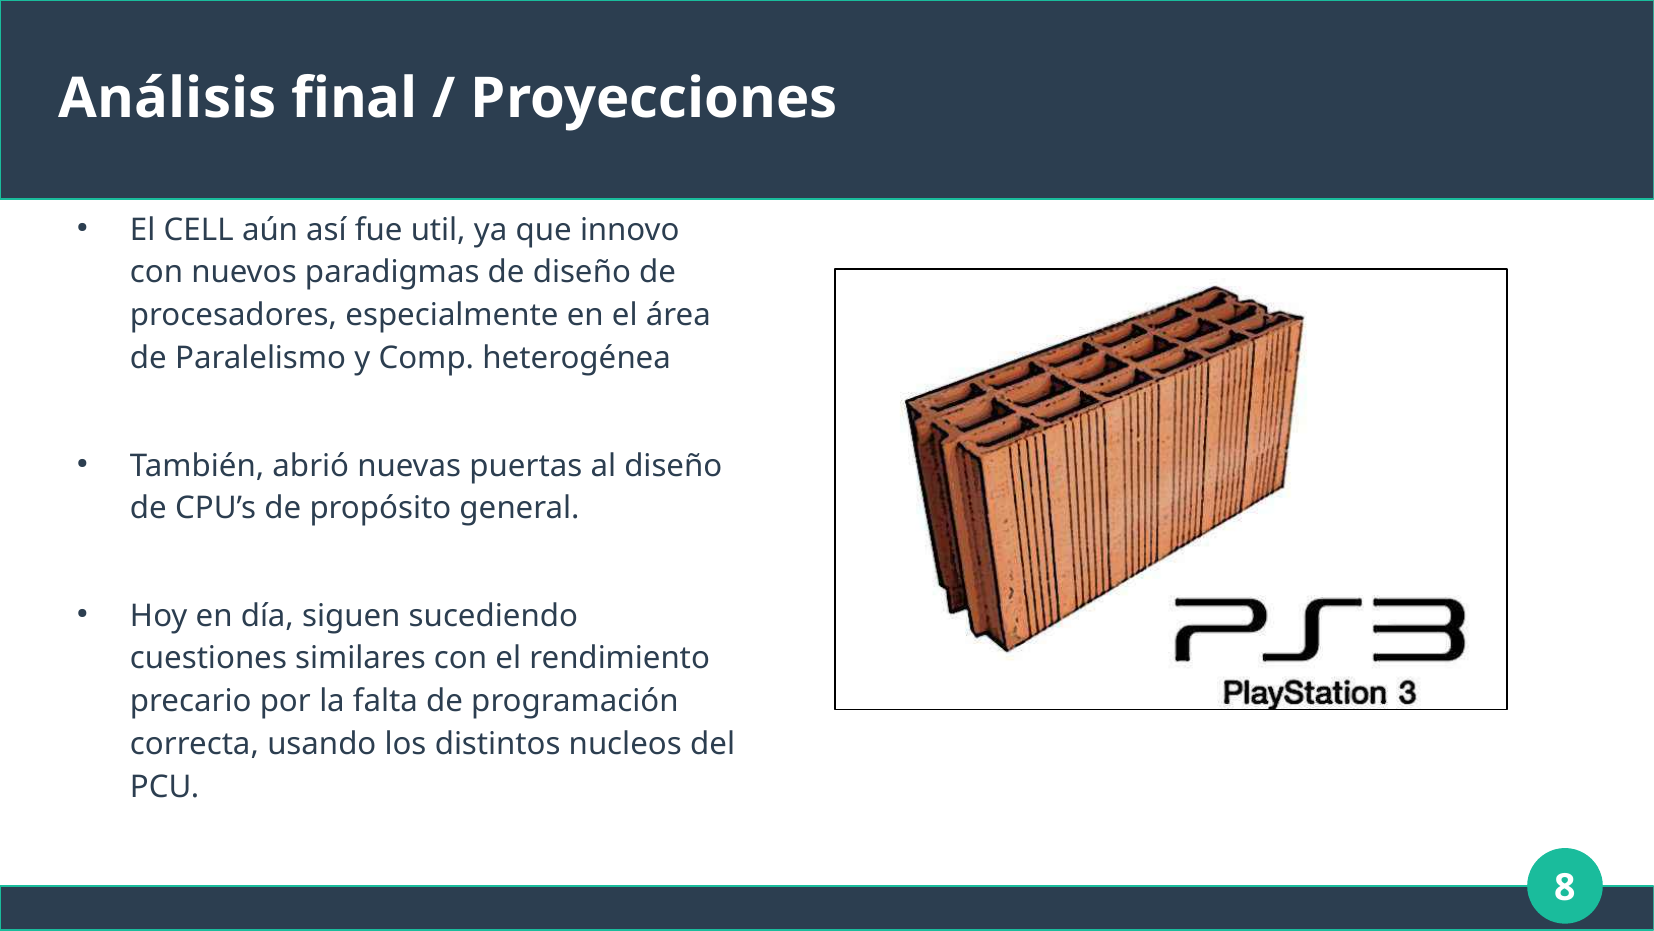

# Análisis final / Proyecciones
El CELL aún así fue util, ya que innovo con nuevos paradigmas de diseño de procesadores, especialmente en el área de Paralelismo y Comp. heterogénea
También, abrió nuevas puertas al diseño de CPU’s de propósito general.
Hoy en día, siguen sucediendo cuestiones similares con el rendimiento precario por la falta de programación correcta, usando los distintos nucleos del PCU.
8